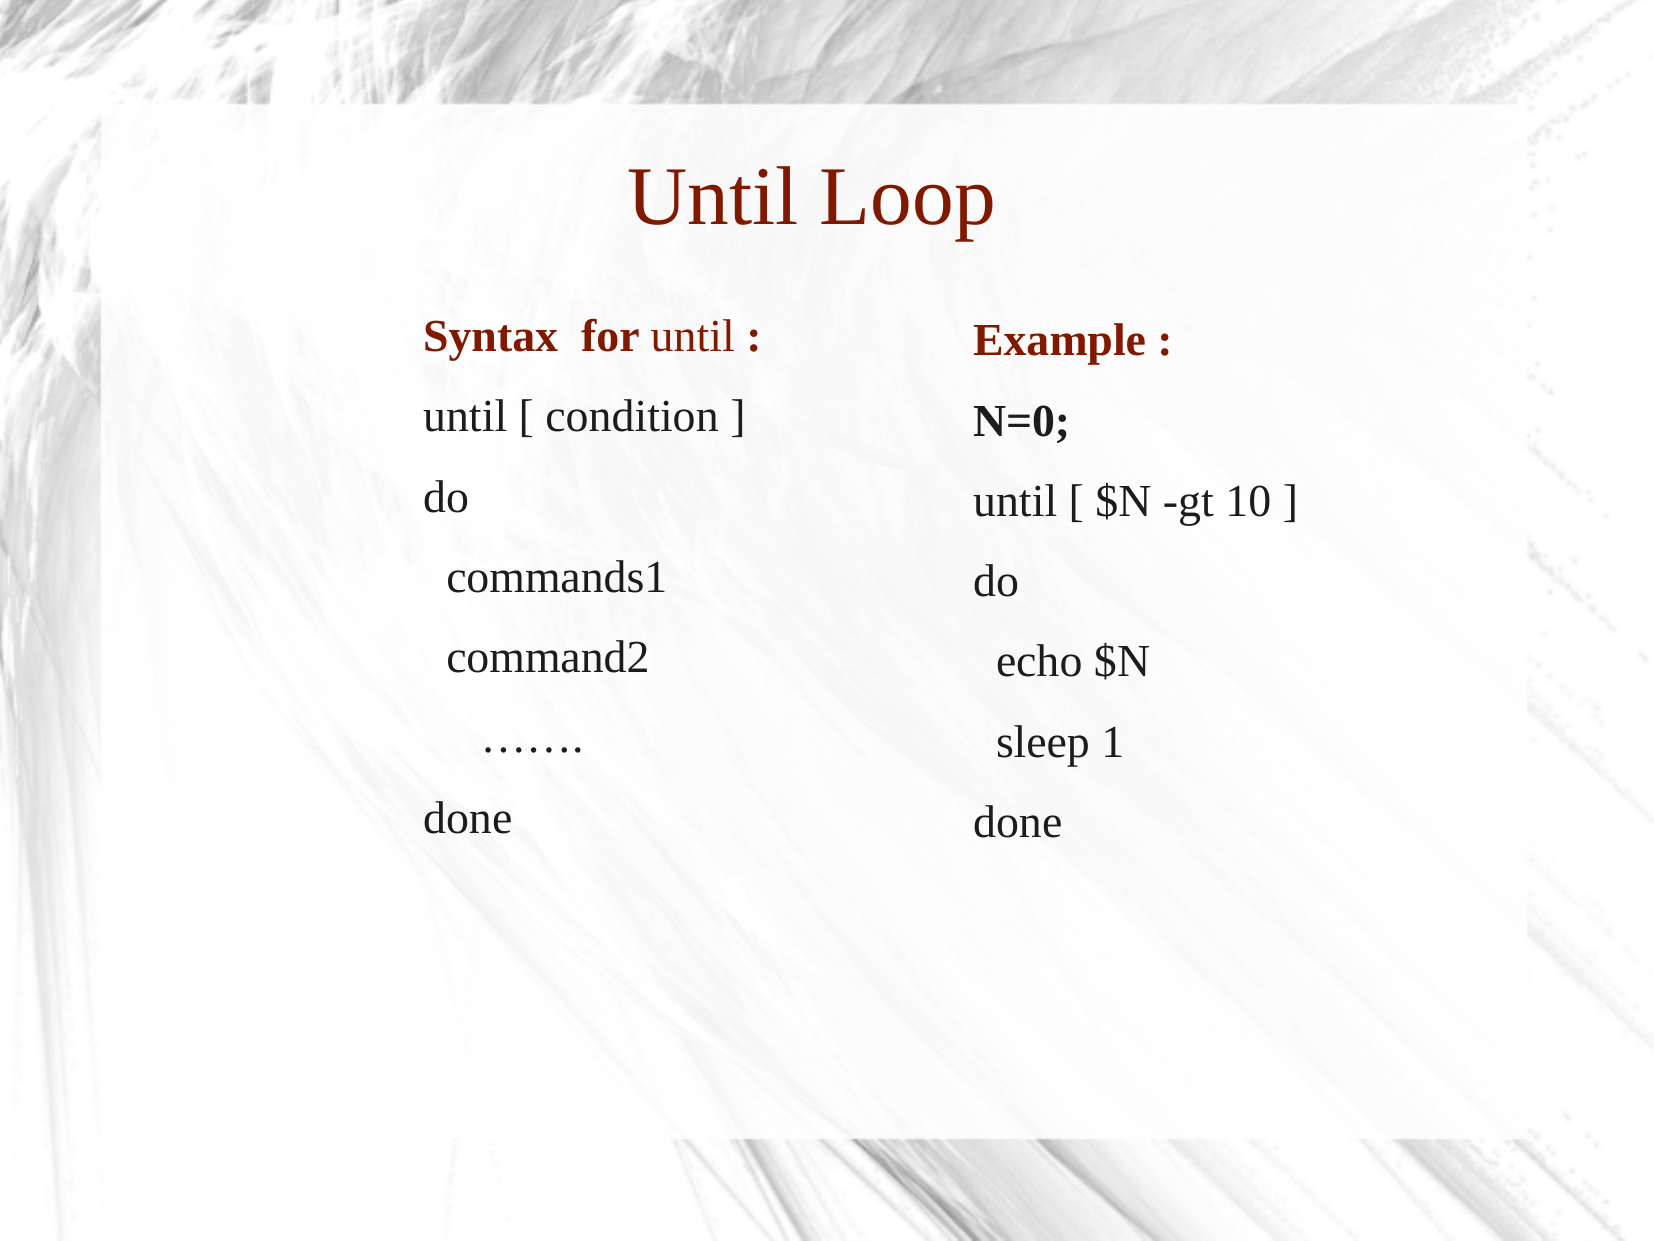

# Until Loop
Syntax for until :
until [ condition ]
do
 commands1
 command2
 …….
done
Example :
N=0;
until [ $N -gt 10 ]
do
 echo $N
 sleep 1
done